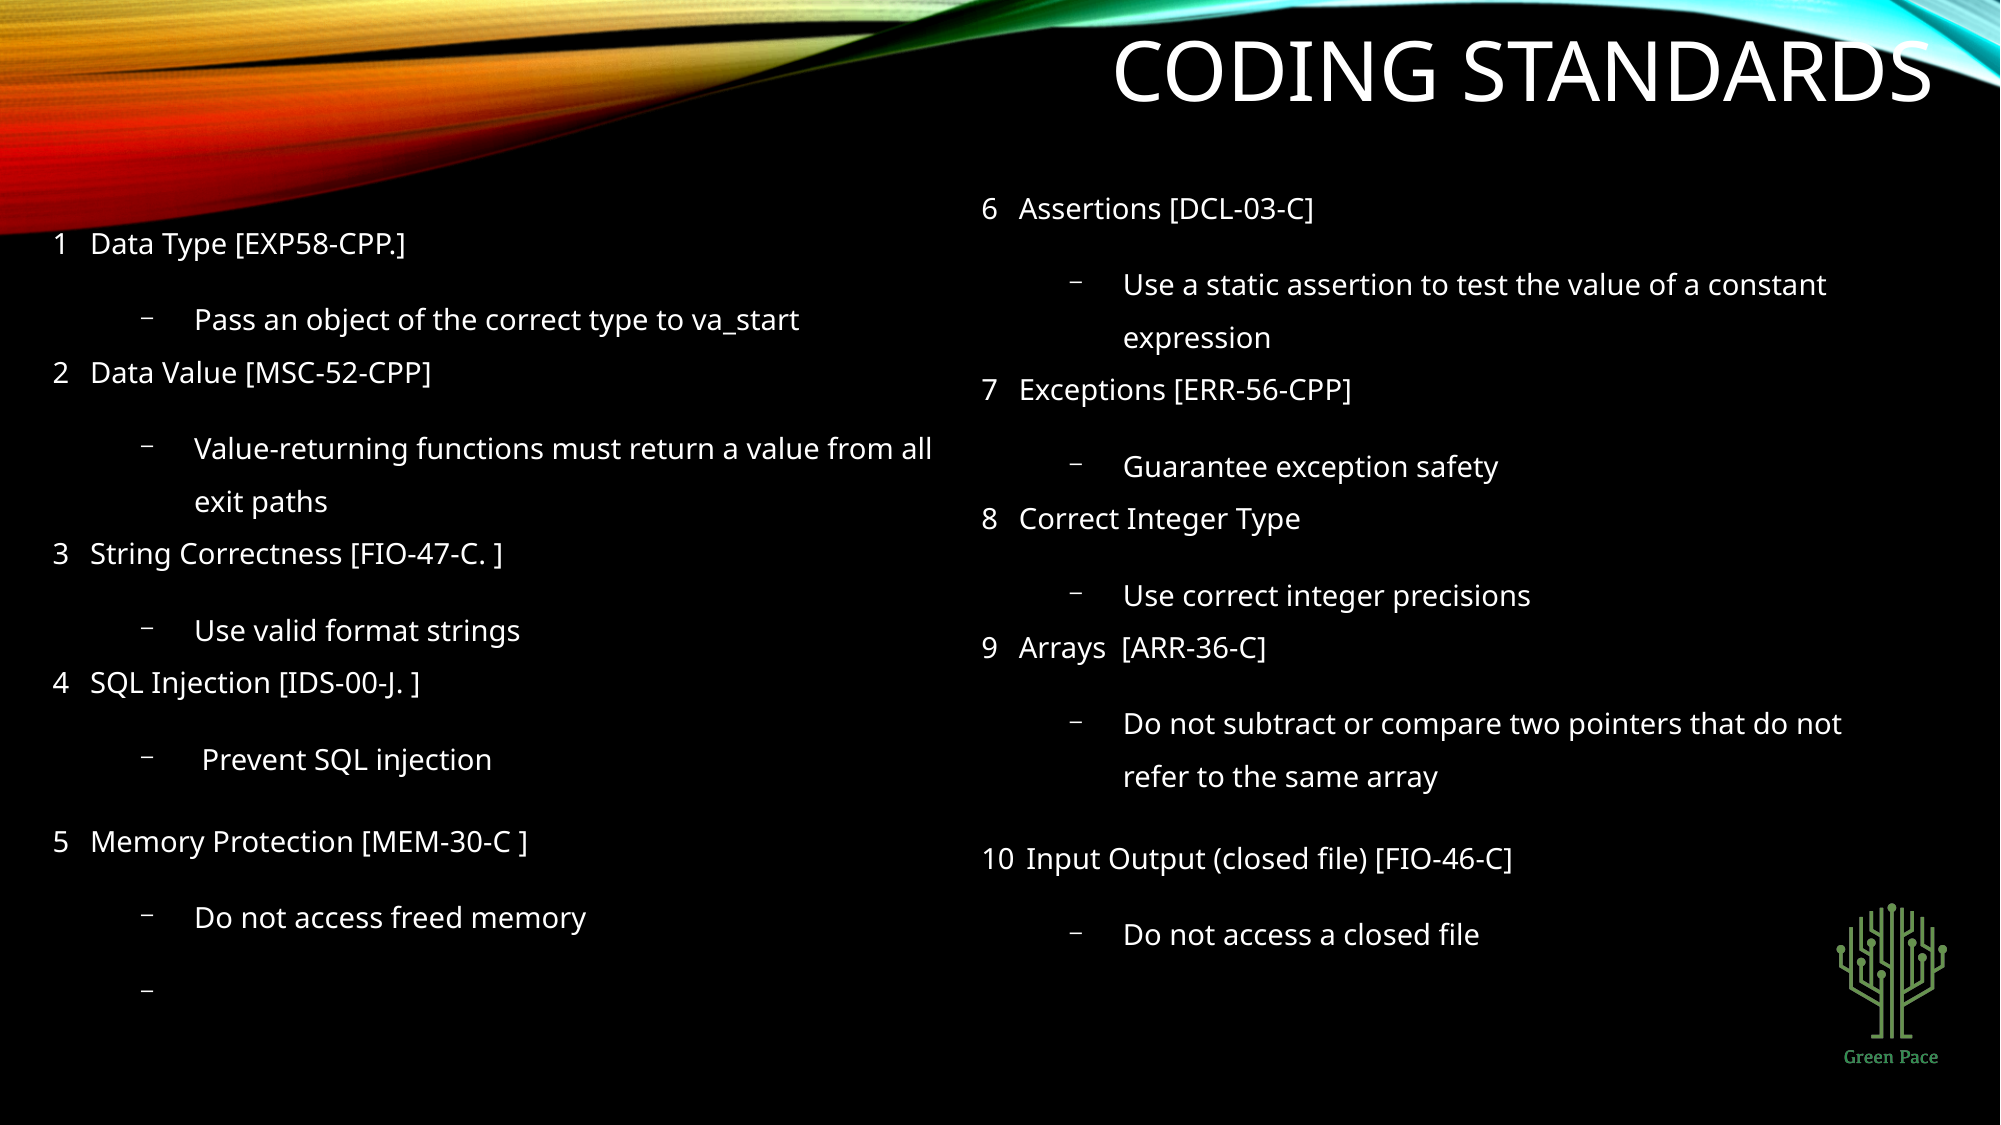

# CODING STANDARDS
Data Type [EXP58-CPP.]
Pass an object of the correct type to va_start
Data Value [MSC-52-CPP]
Value-returning functions must return a value from all exit paths functions must return a value from all exit paths
String Correctness [FIO-47-C. ]
Use valid format strings
SQL Injection [IDS-00-J. ]
 Prevent SQL injection
Memory Protection [MEM-30-C ]
Do not access freed memory
Assertions [DCL-03-C]
Use a static assertion to test the value of a constant expression
Exceptions [ERR-56-CPP]
Guarantee exception safety
Correct Integer Type
Use correct integer precisions
Arrays [ARR-36-C]
Do not subtract or compare two pointers that do not refer to the same array
 Input Output (closed file) [FIO-46-C]
Do not access a closed file